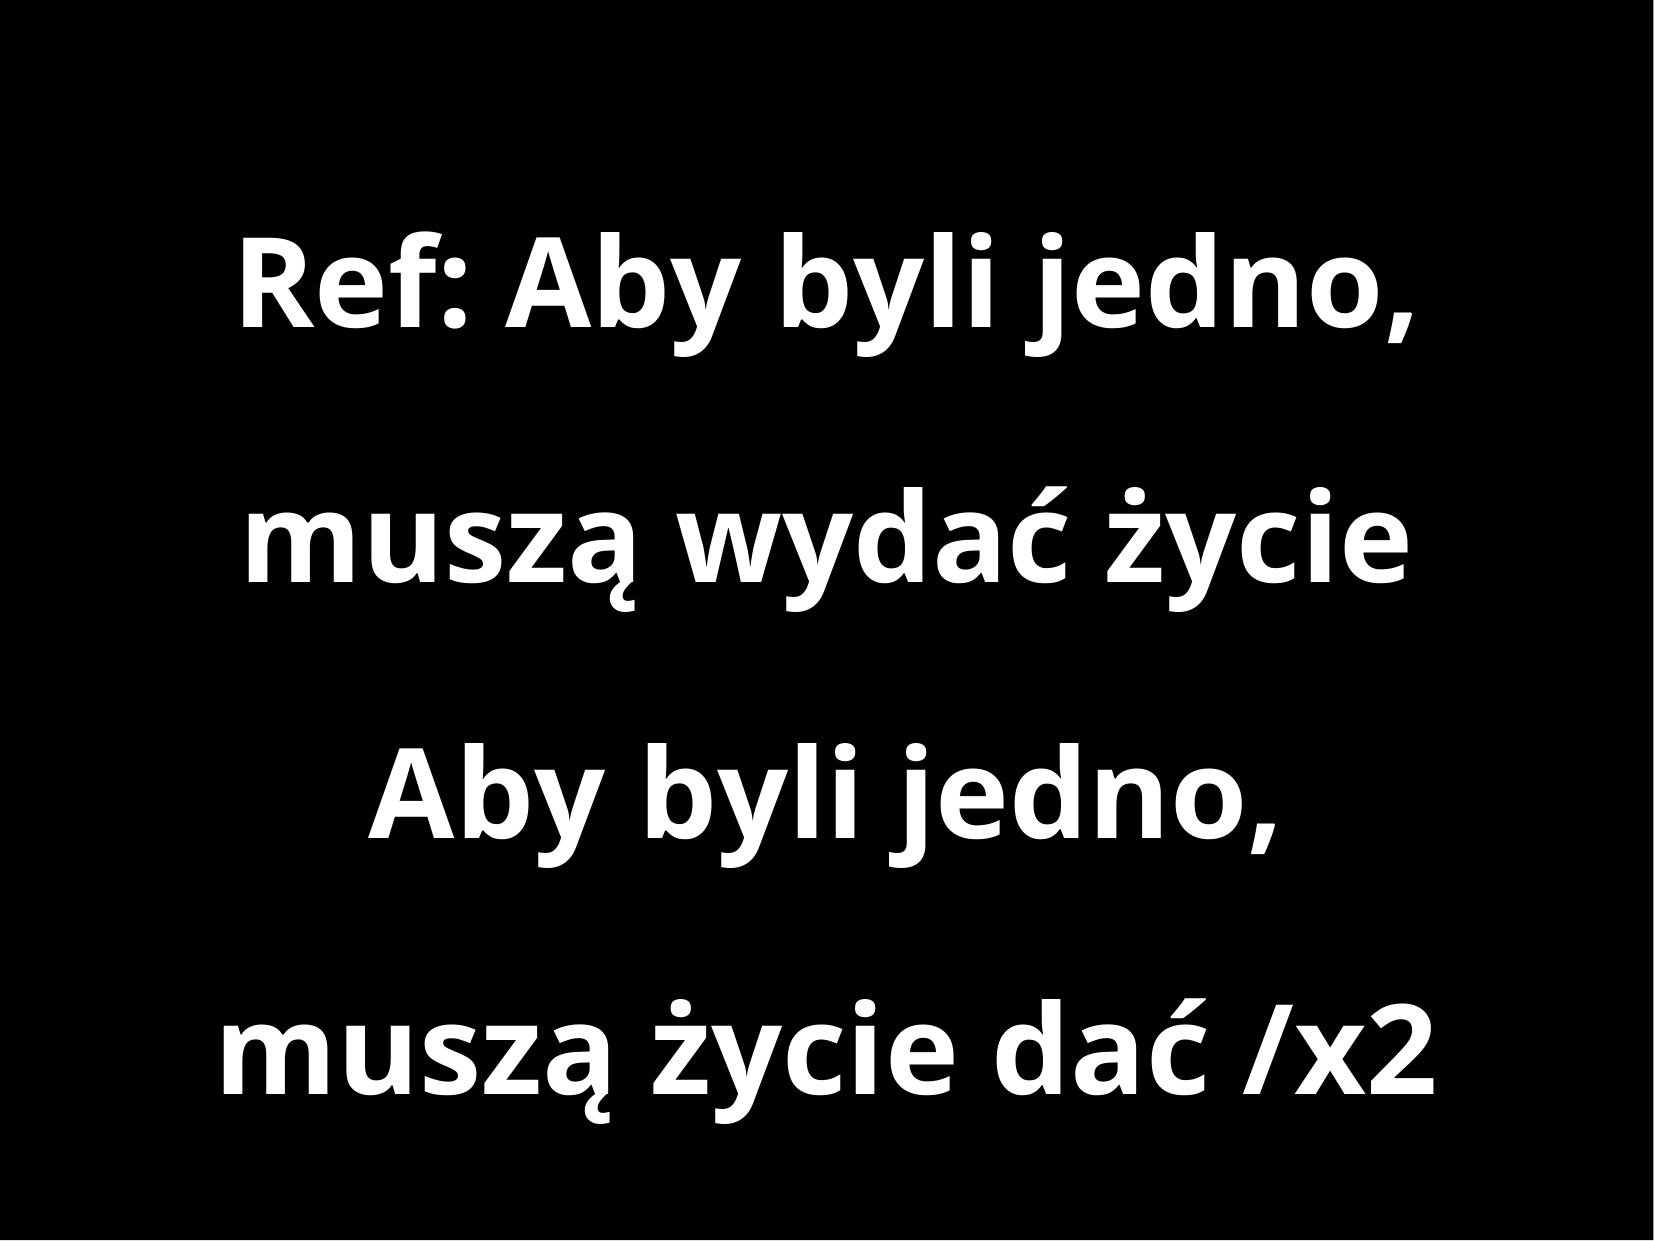

# Ref: Aby byli jedno, muszą wydać życie Aby byli jedno, muszą życie dać /x2